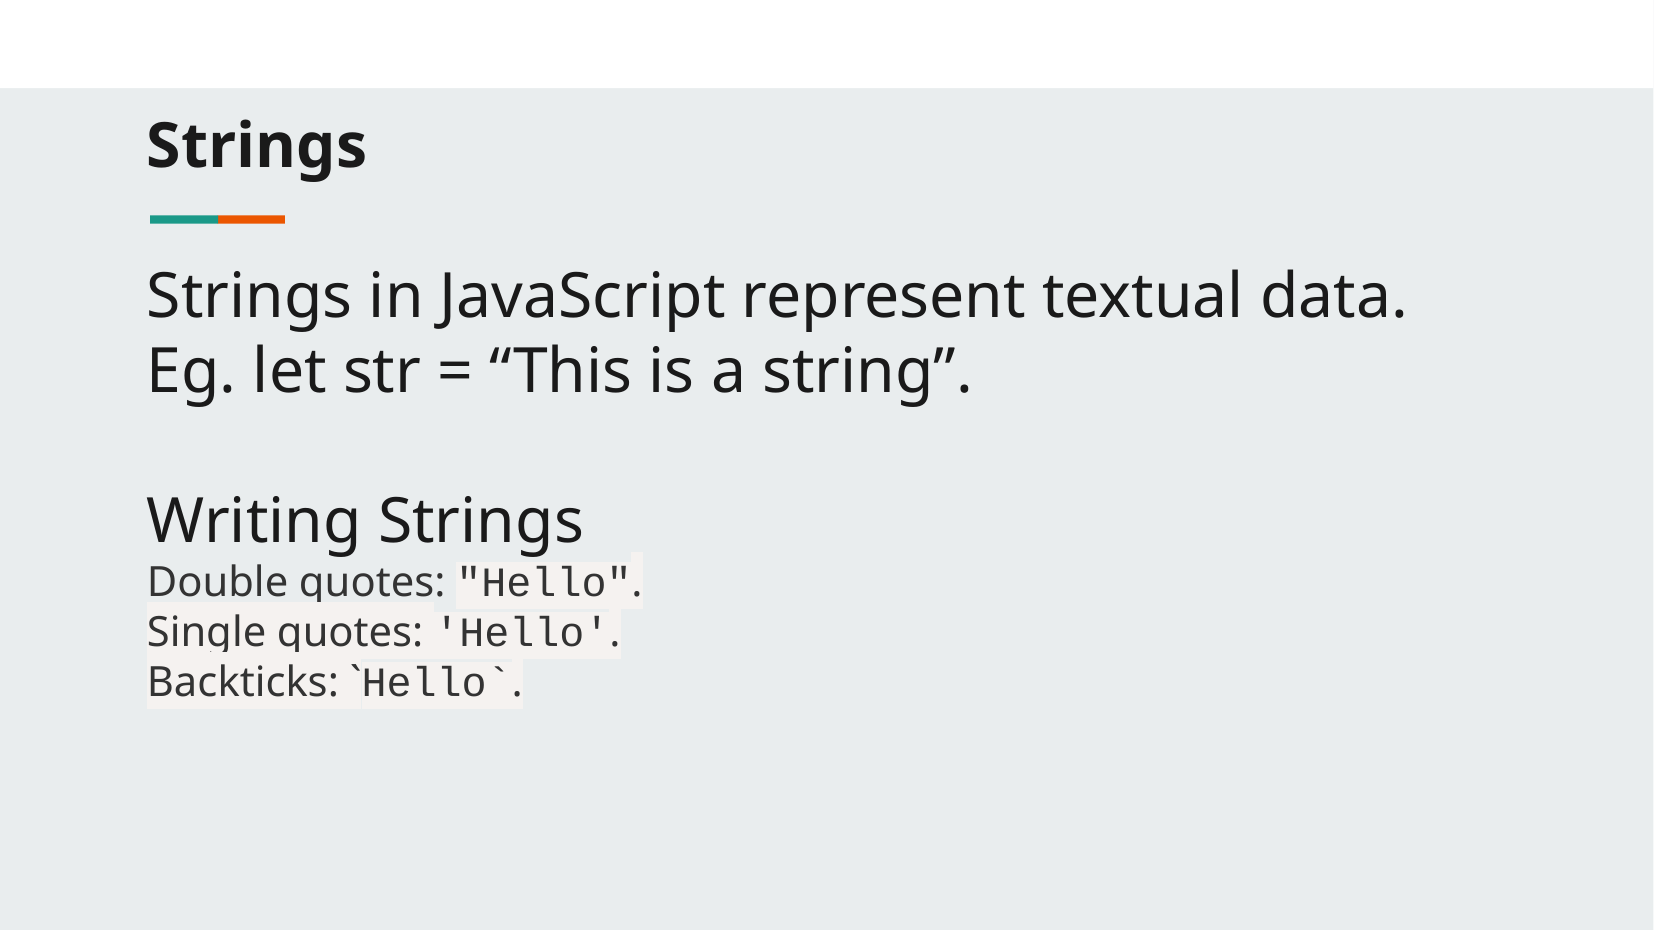

# Strings Strings in JavaScript represent textual data. Eg. let str = “This is a string”. Writing Strings Double quotes: "Hello". Single quotes: 'Hello'. Backticks: `Hello`.